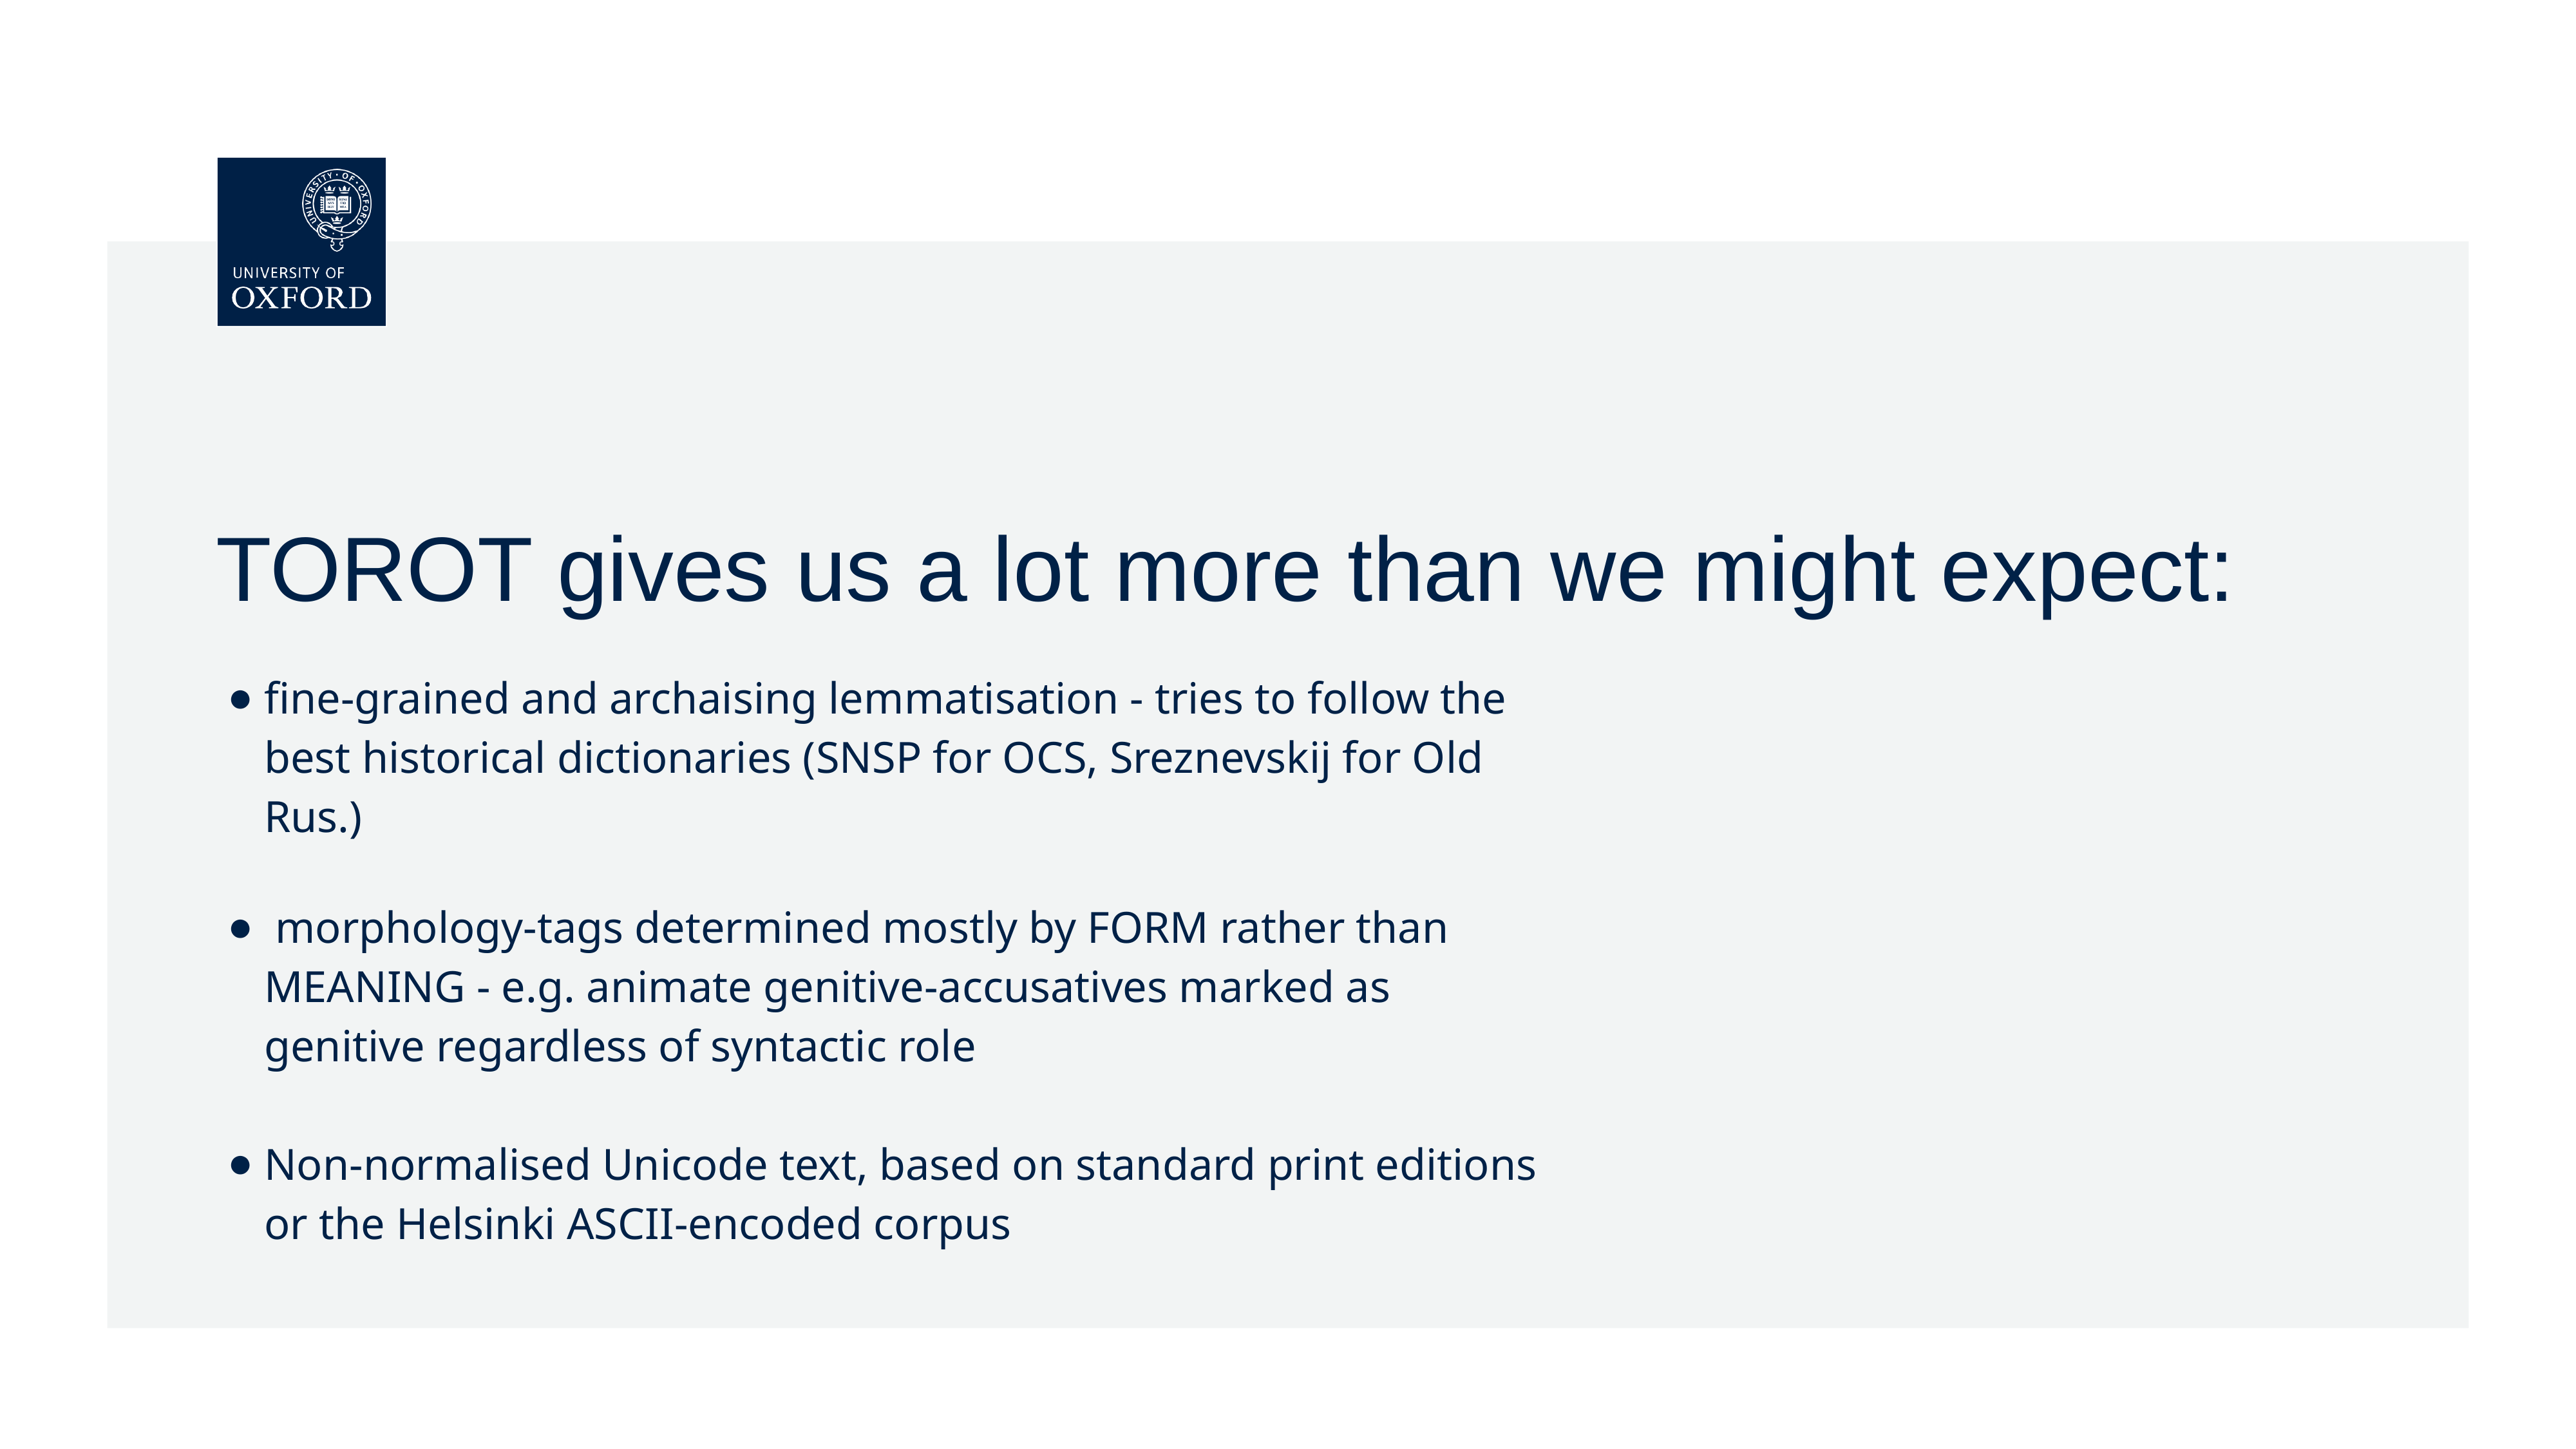

# TOROT gives us a lot more than we might expect:
fine-grained and archaising lemmatisation - tries to follow the best historical dictionaries (SNSP for OCS, Sreznevskij for Old Rus.)
 morphology-tags determined mostly by FORM rather than MEANING - e.g. animate genitive-accusatives marked as genitive regardless of syntactic role
Non-normalised Unicode text, based on standard print editions or the Helsinki ASCII-encoded corpus